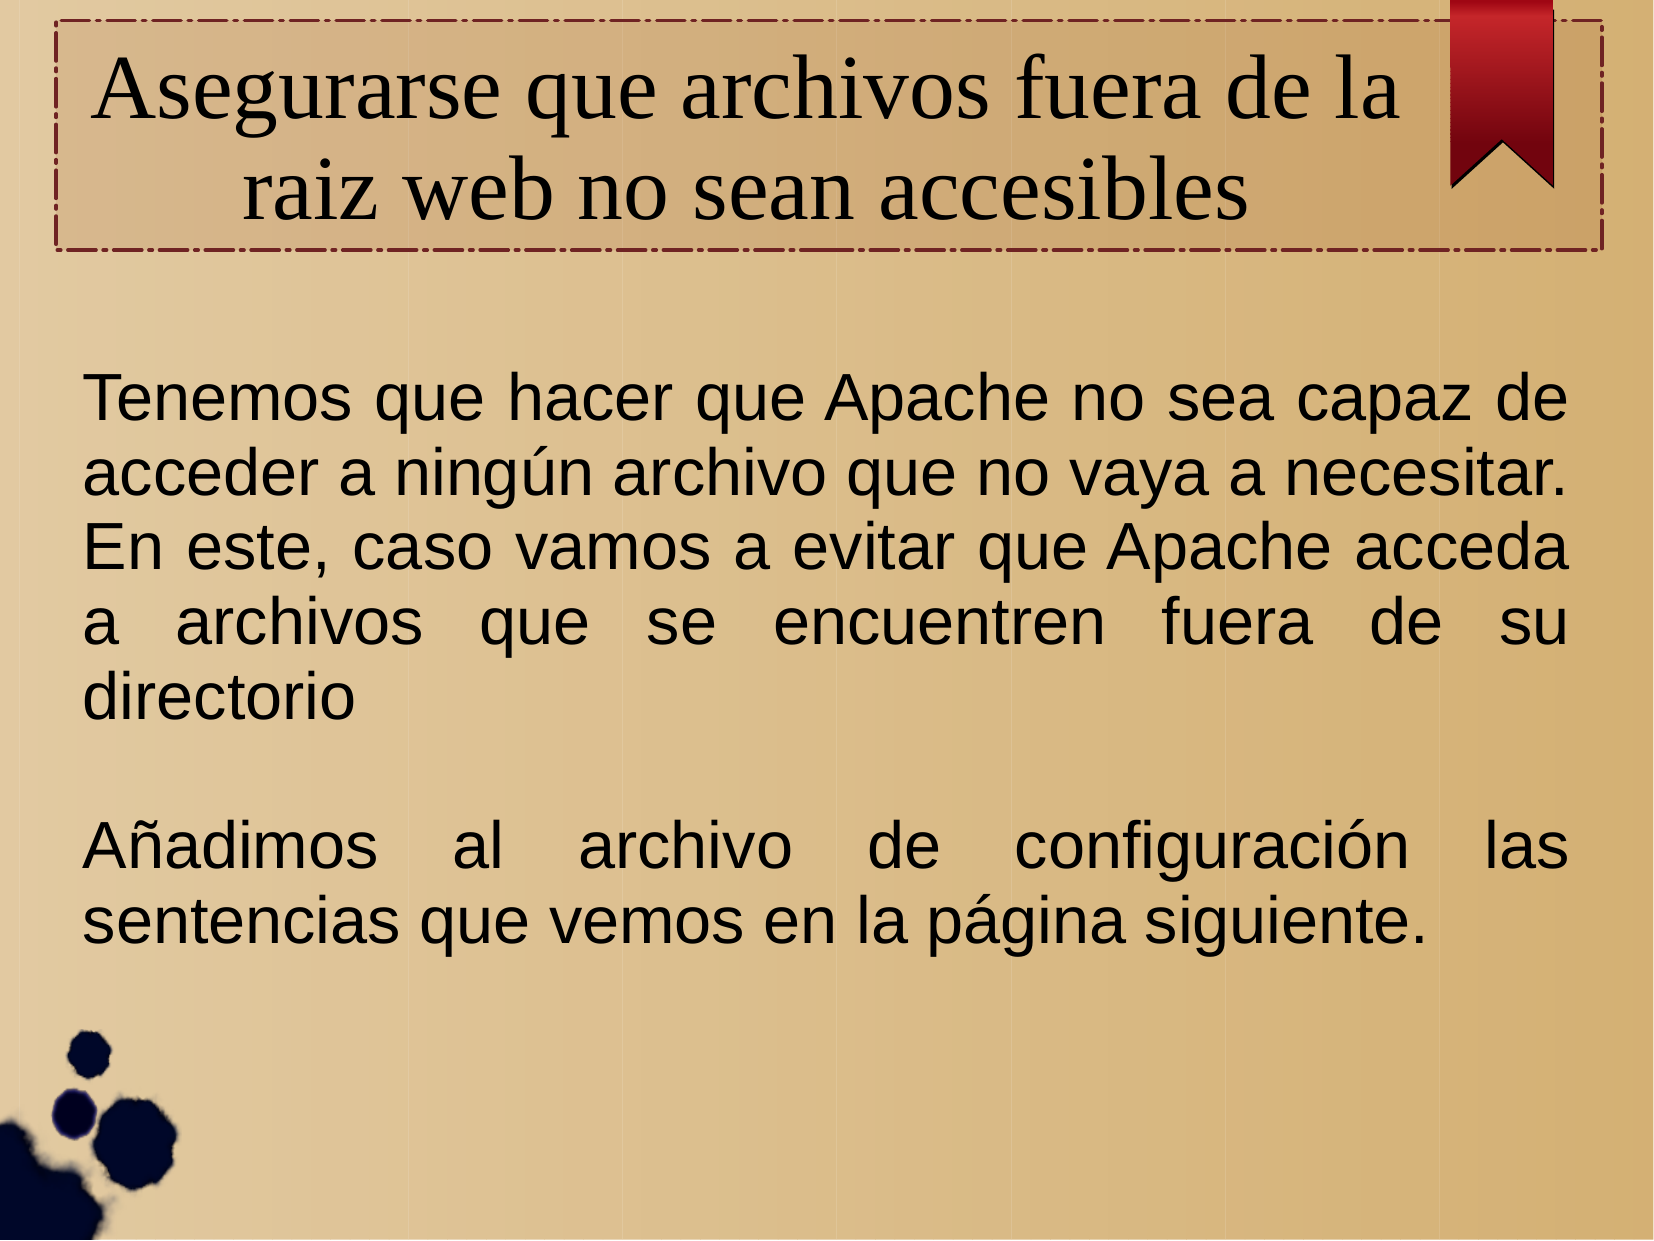

# Asegurarse que archivos fuera de la raiz web no sean accesibles
Tenemos que hacer que Apache no sea capaz de acceder a ningún archivo que no vaya a necesitar. En este, caso vamos a evitar que Apache acceda a archivos que se encuentren fuera de su directorio
Añadimos al archivo de configuración las sentencias que vemos en la página siguiente.